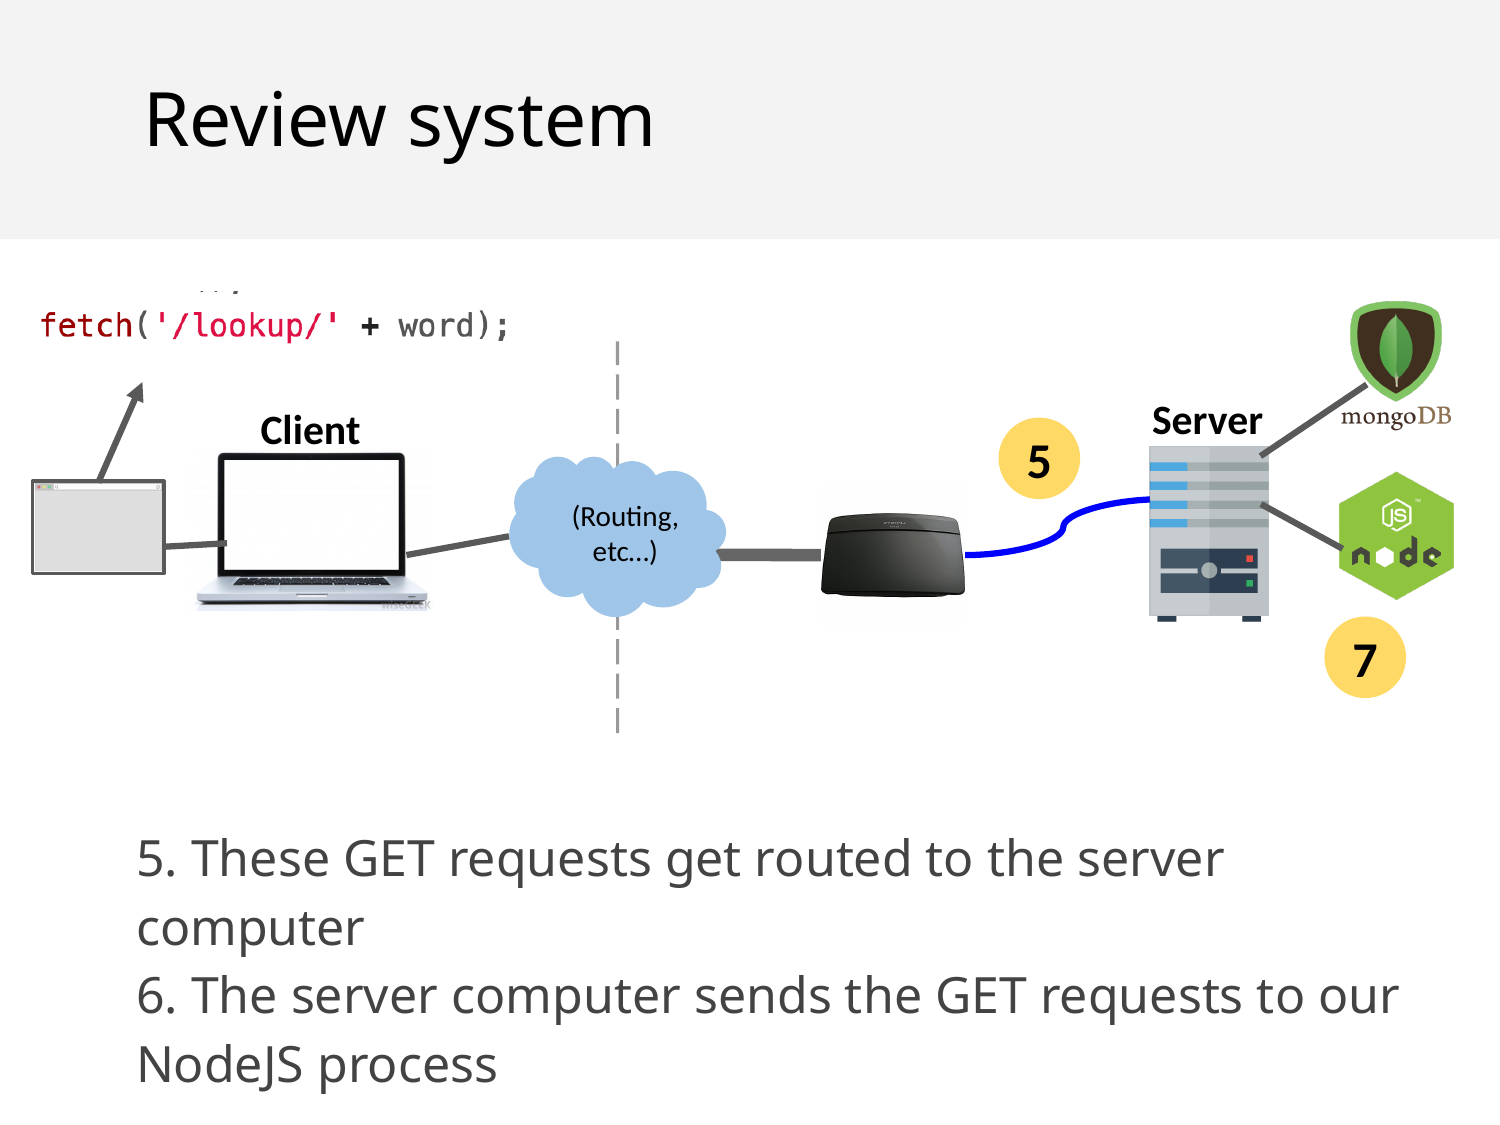

# Review system
Server
Client
5
(Routing, etc…)
7
5. These GET requests get routed to the server computer
6. The server computer sends the GET requests to our NodeJS process